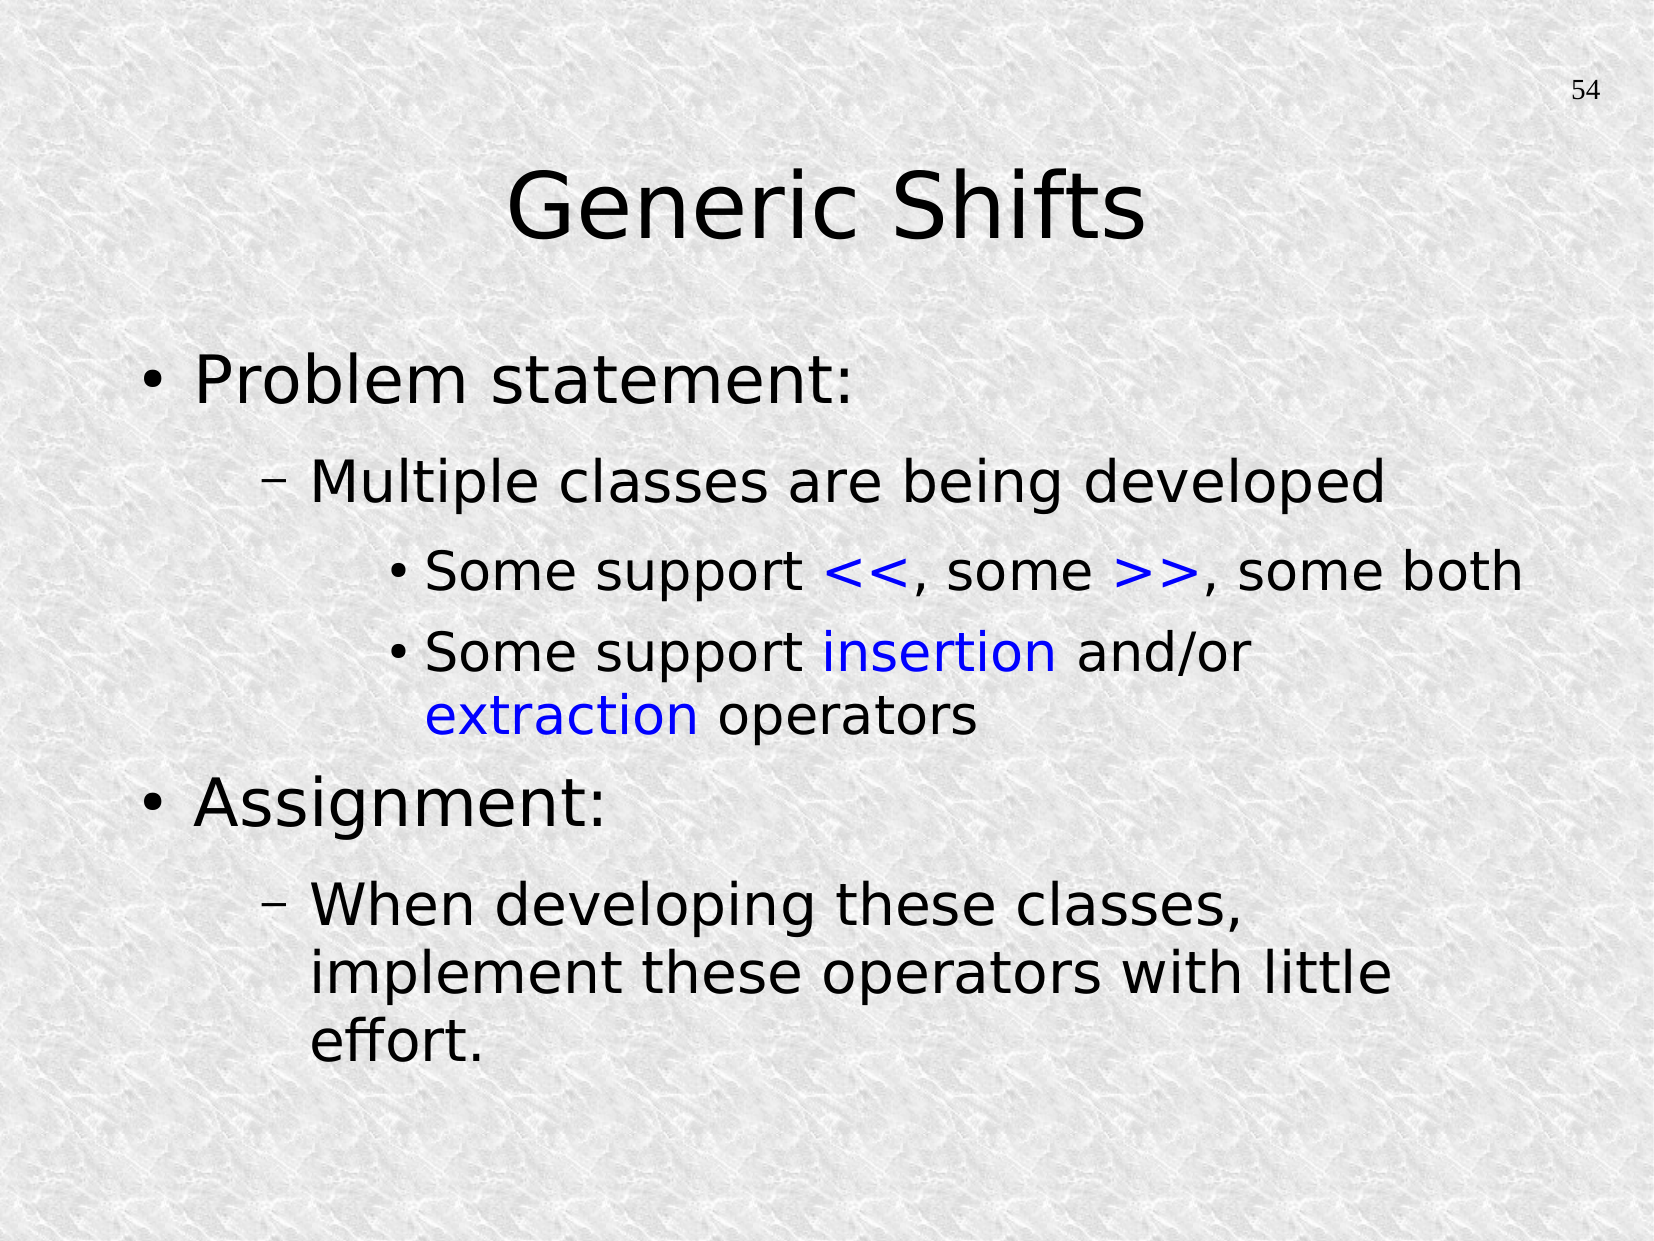

54
# Generic Shifts
Problem statement:
Multiple classes are being developed
Some support <<, some >>, some both
Some support insertion and/or extraction operators
Assignment:
When developing these classes, implement these operators with little effort.